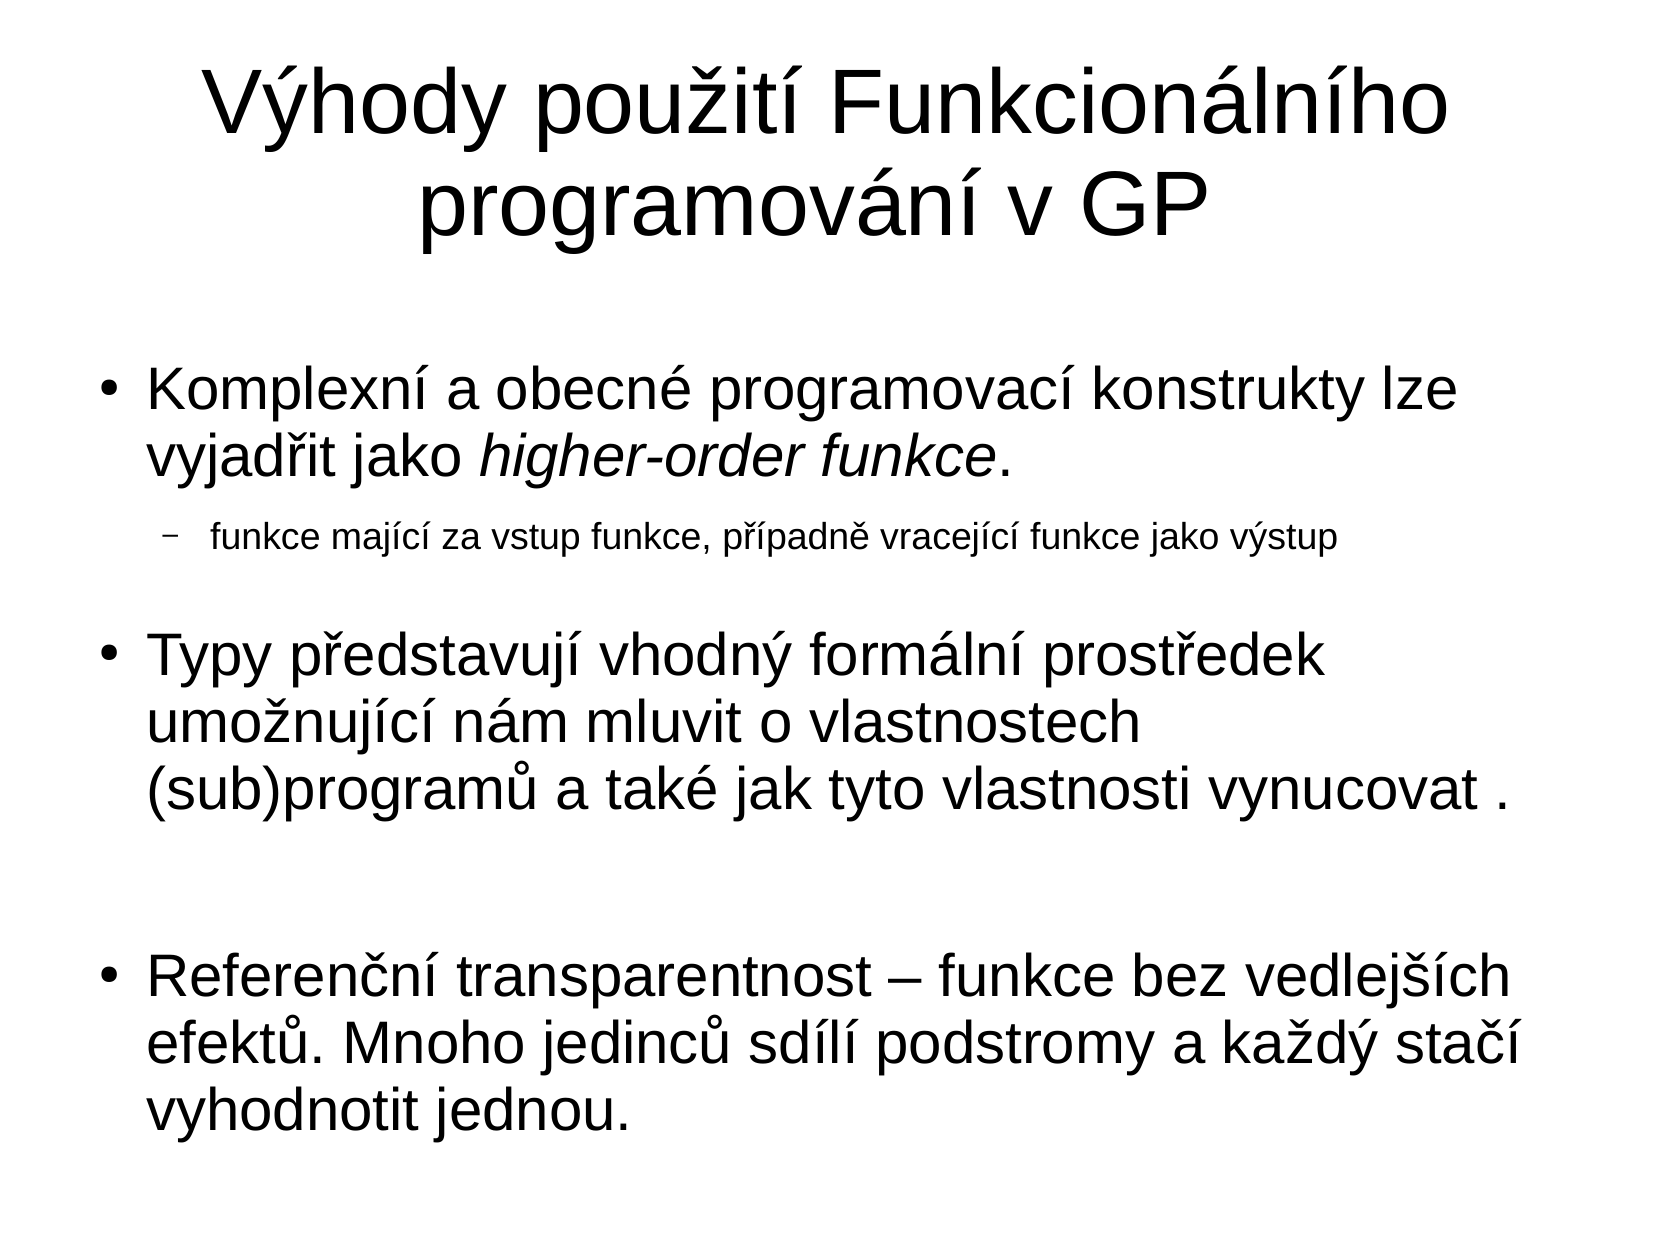

# Výhody použití Funkcionálního programování v GP
Komplexní a obecné programovací konstrukty lze vyjadřit jako higher-order funkce.
funkce mající za vstup funkce, případně vracející funkce jako výstup
Typy představují vhodný formální prostředek umožnující nám mluvit o vlastnostech (sub)programů a také jak tyto vlastnosti vynucovat .
Referenční transparentnost – funkce bez vedlejších efektů. Mnoho jedinců sdílí podstromy a každý stačí vyhodnotit jednou.